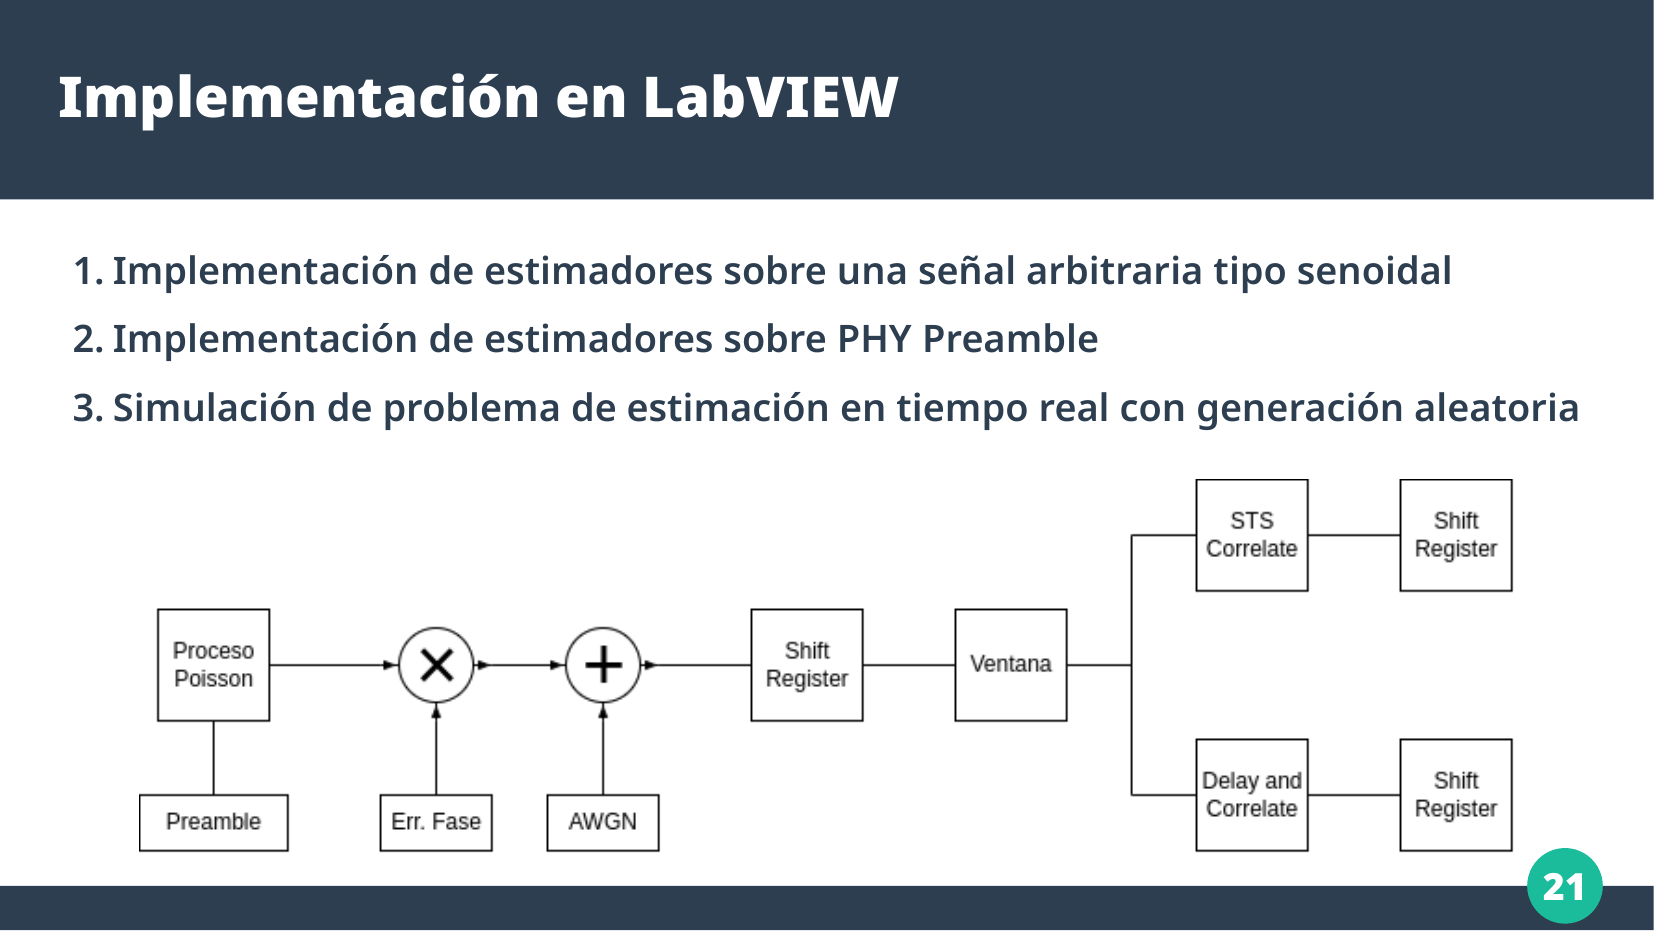

# Implementación en LabVIEW
Implementación de estimadores sobre una señal arbitraria tipo senoidal
Implementación de estimadores sobre PHY Preamble
Simulación de problema de estimación en tiempo real con generación aleatoria